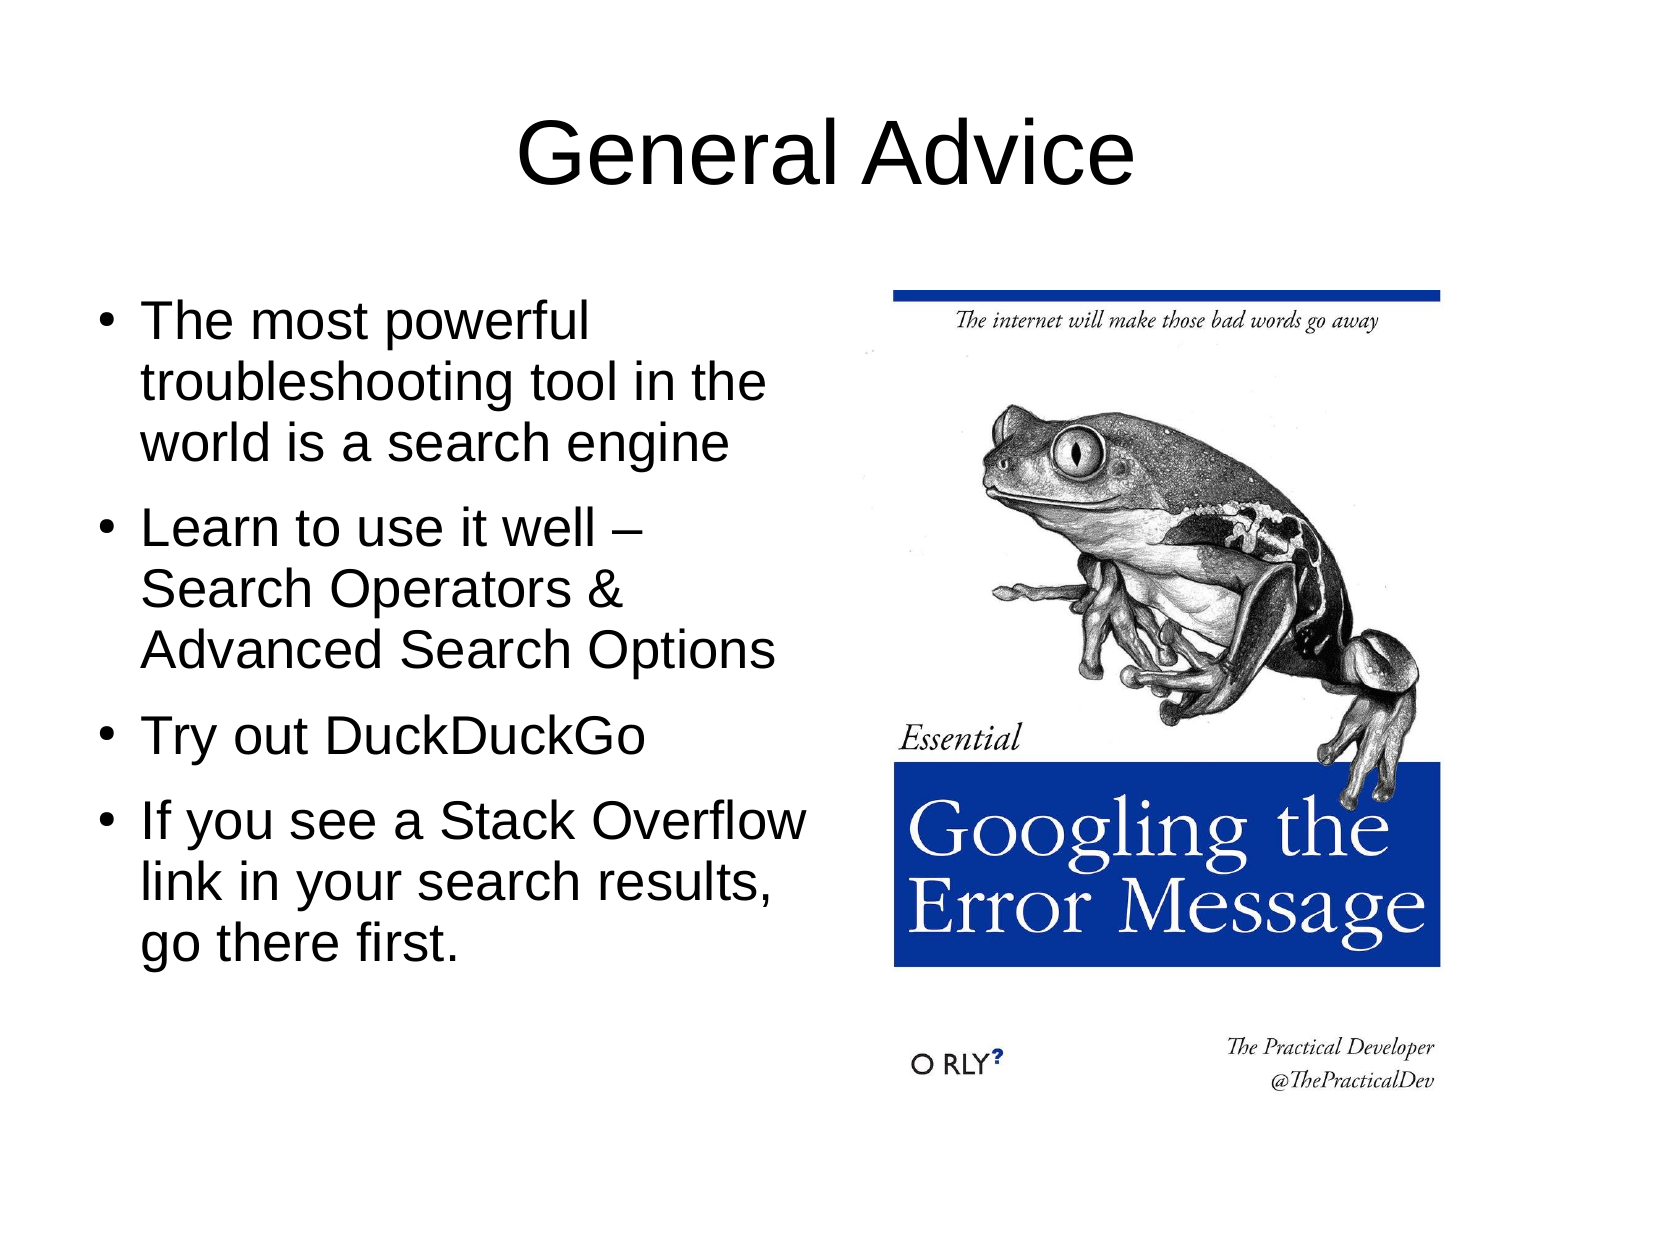

# General Advice
The most powerful troubleshooting tool in the world is a search engine
Learn to use it well – Search Operators & Advanced Search Options
Try out DuckDuckGo
If you see a Stack Overflow link in your search results, go there first.